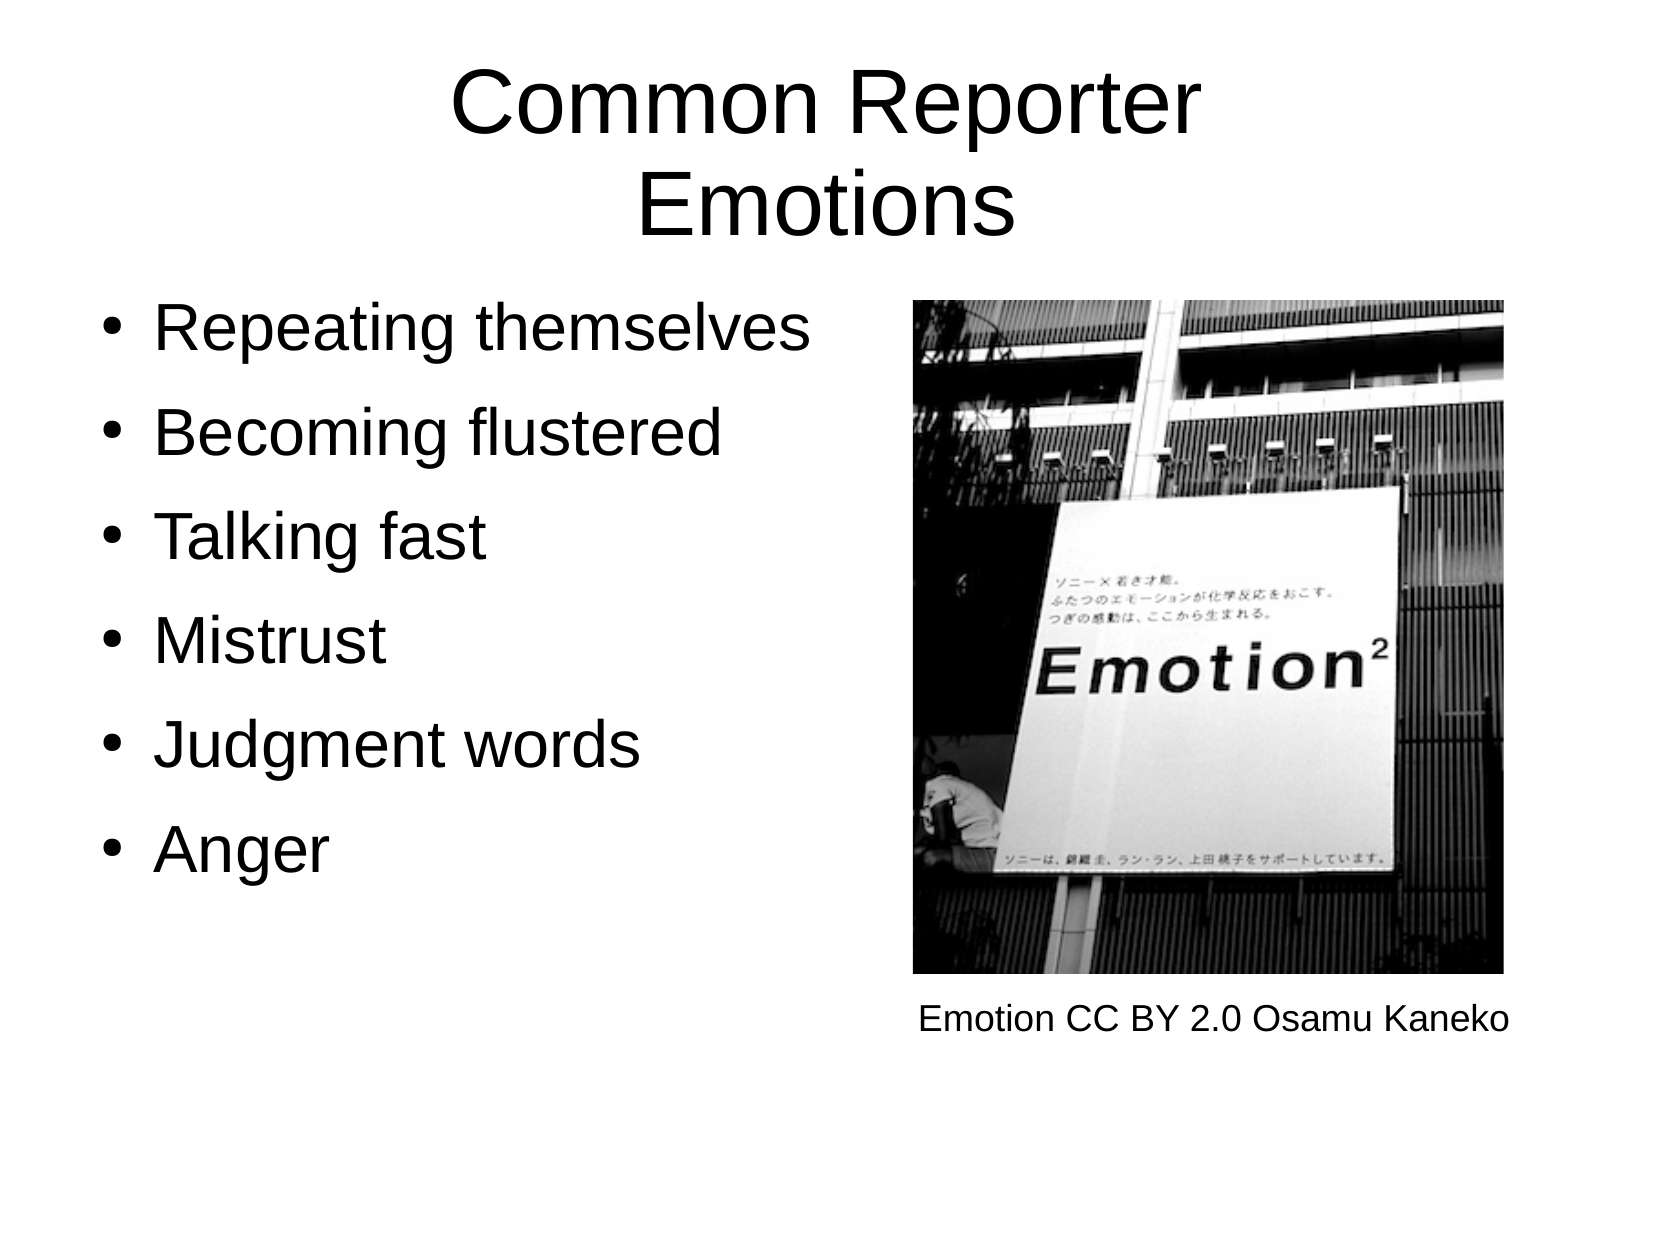

# Common Reporter Emotions
Repeating themselves
Becoming flustered
Talking fast
Mistrust
Judgment words
Anger
Emotion CC BY 2.0 Osamu Kaneko